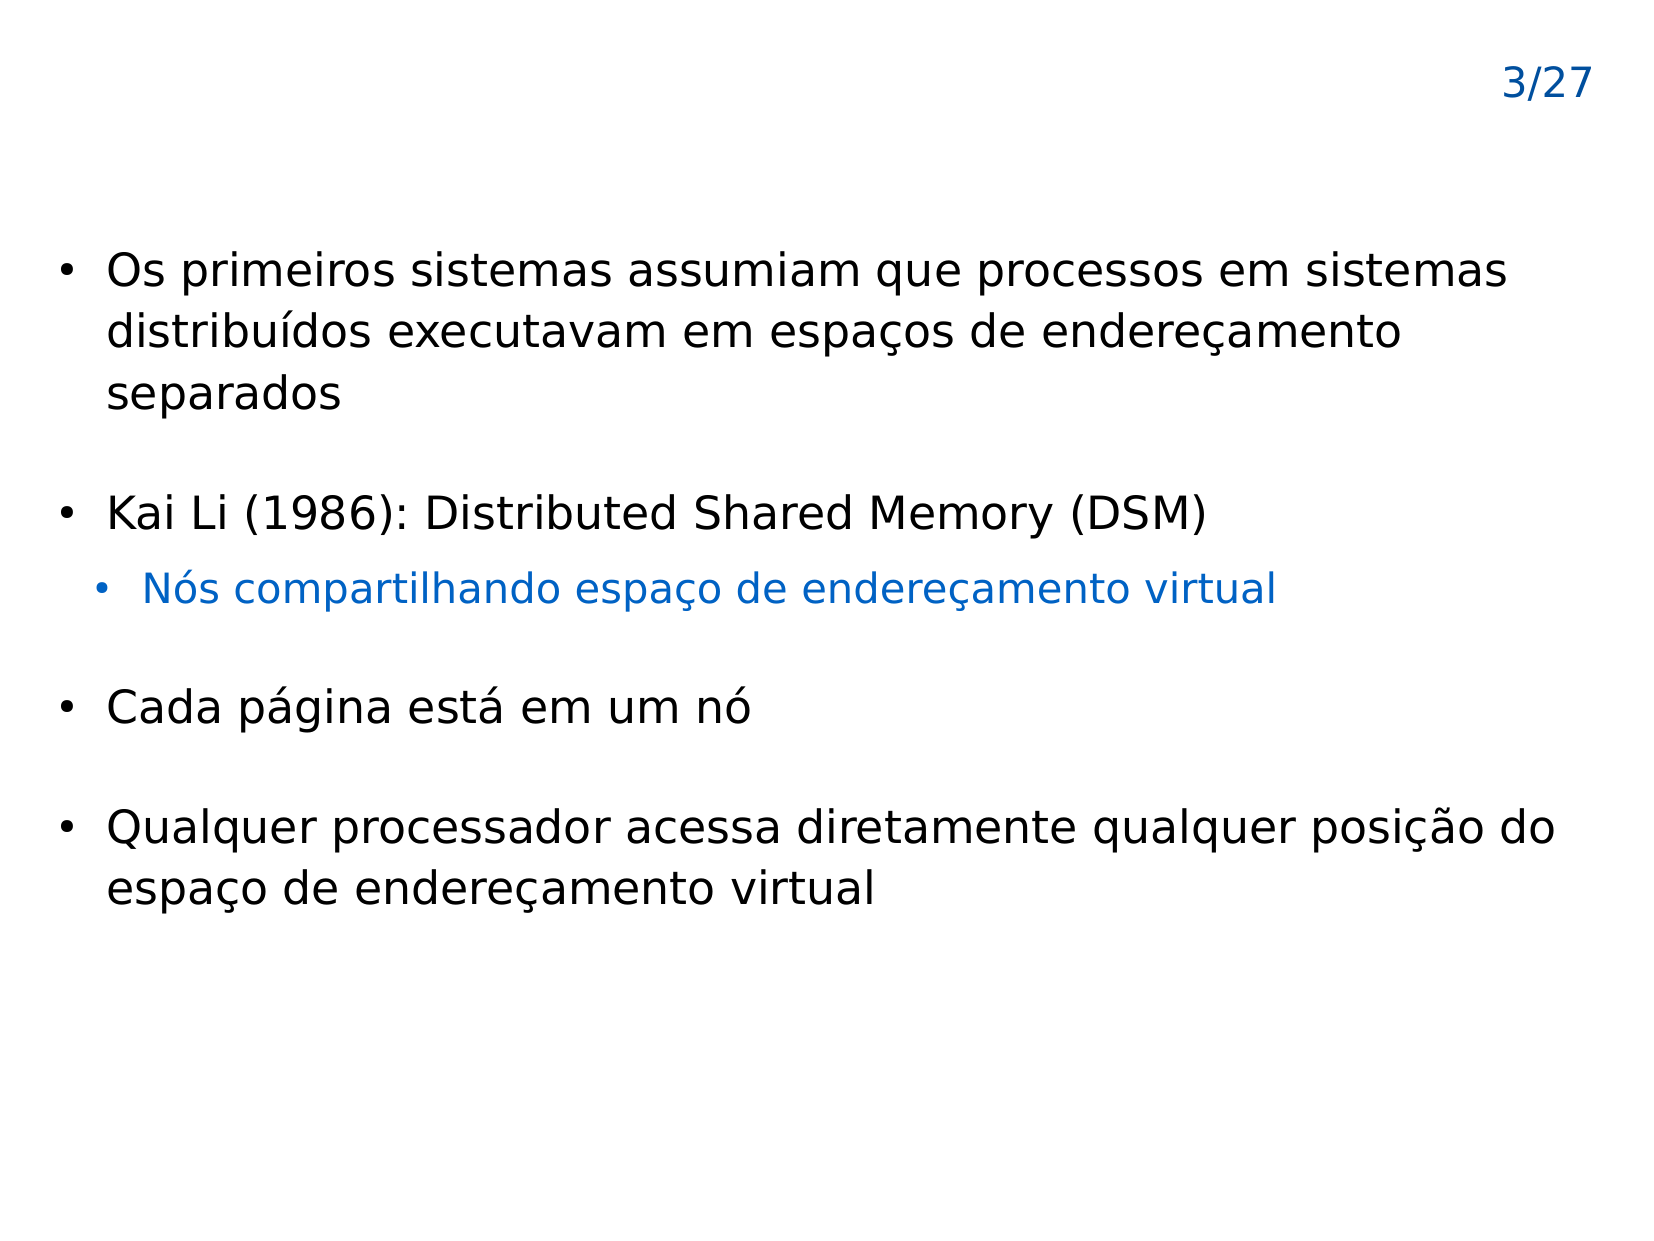

#
3
Os primeiros sistemas assumiam que processos em sistemas distribuídos executavam em espaços de endereçamento separados
Kai Li (1986): Distributed Shared Memory (DSM)
Nós compartilhando espaço de endereçamento virtual
Cada página está em um nó
Qualquer processador acessa diretamente qualquer posição do espaço de endereçamento virtual